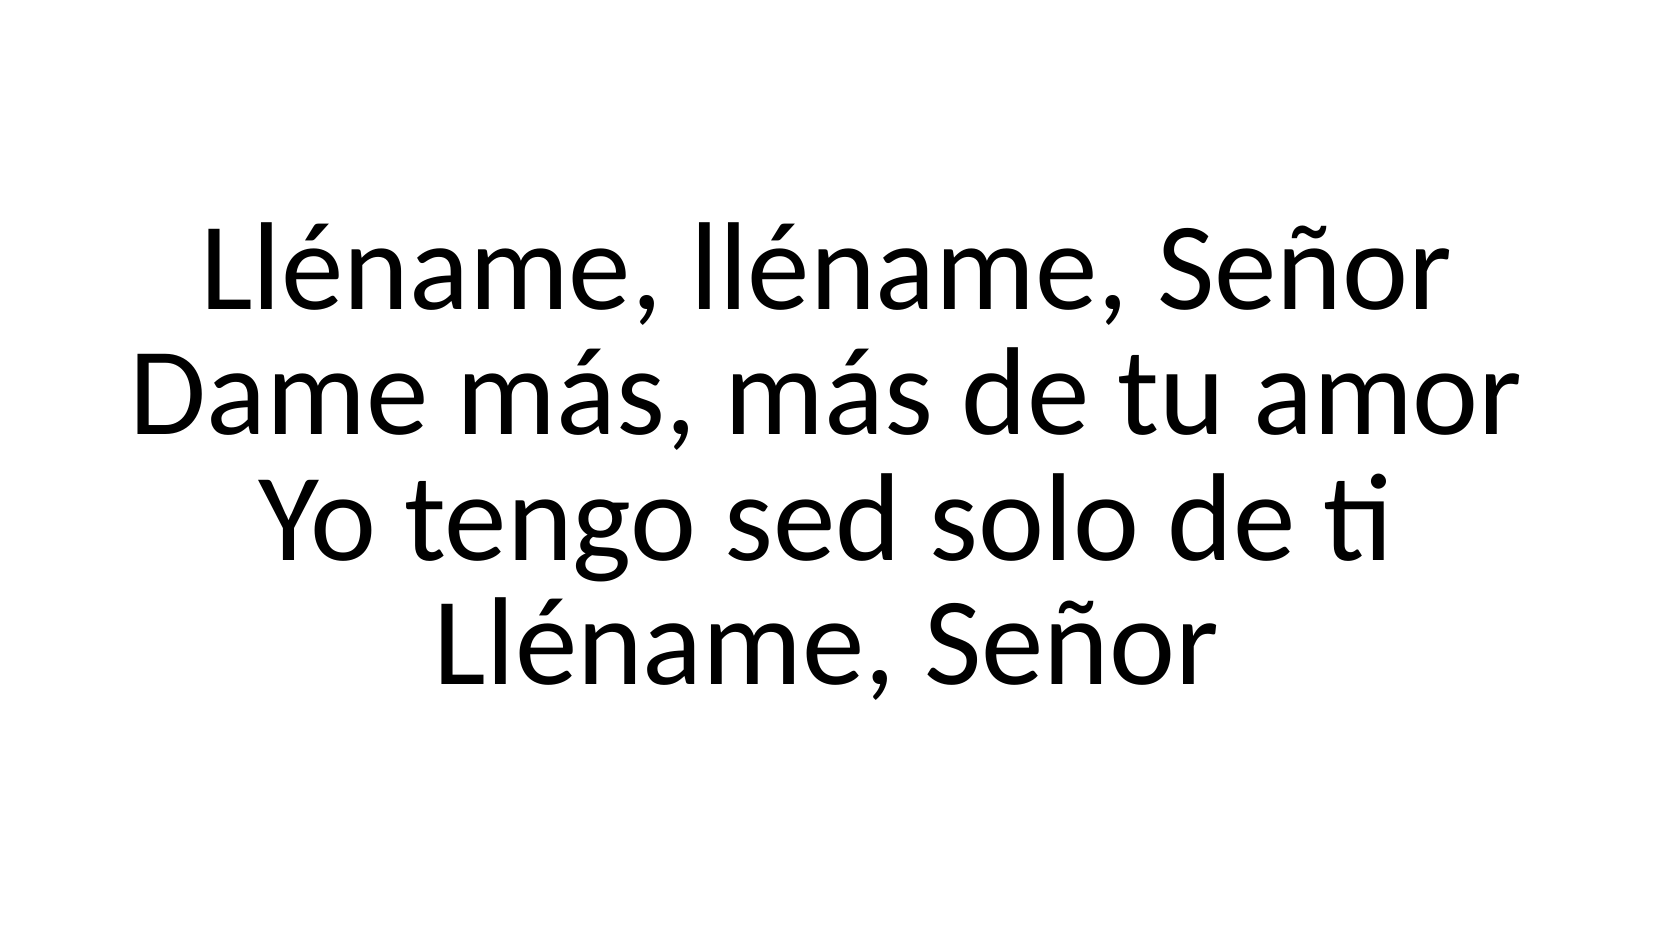

# Lléname, lléname, Señor Dame más, más de tu amor Yo tengo sed solo de ti Lléname, Señor